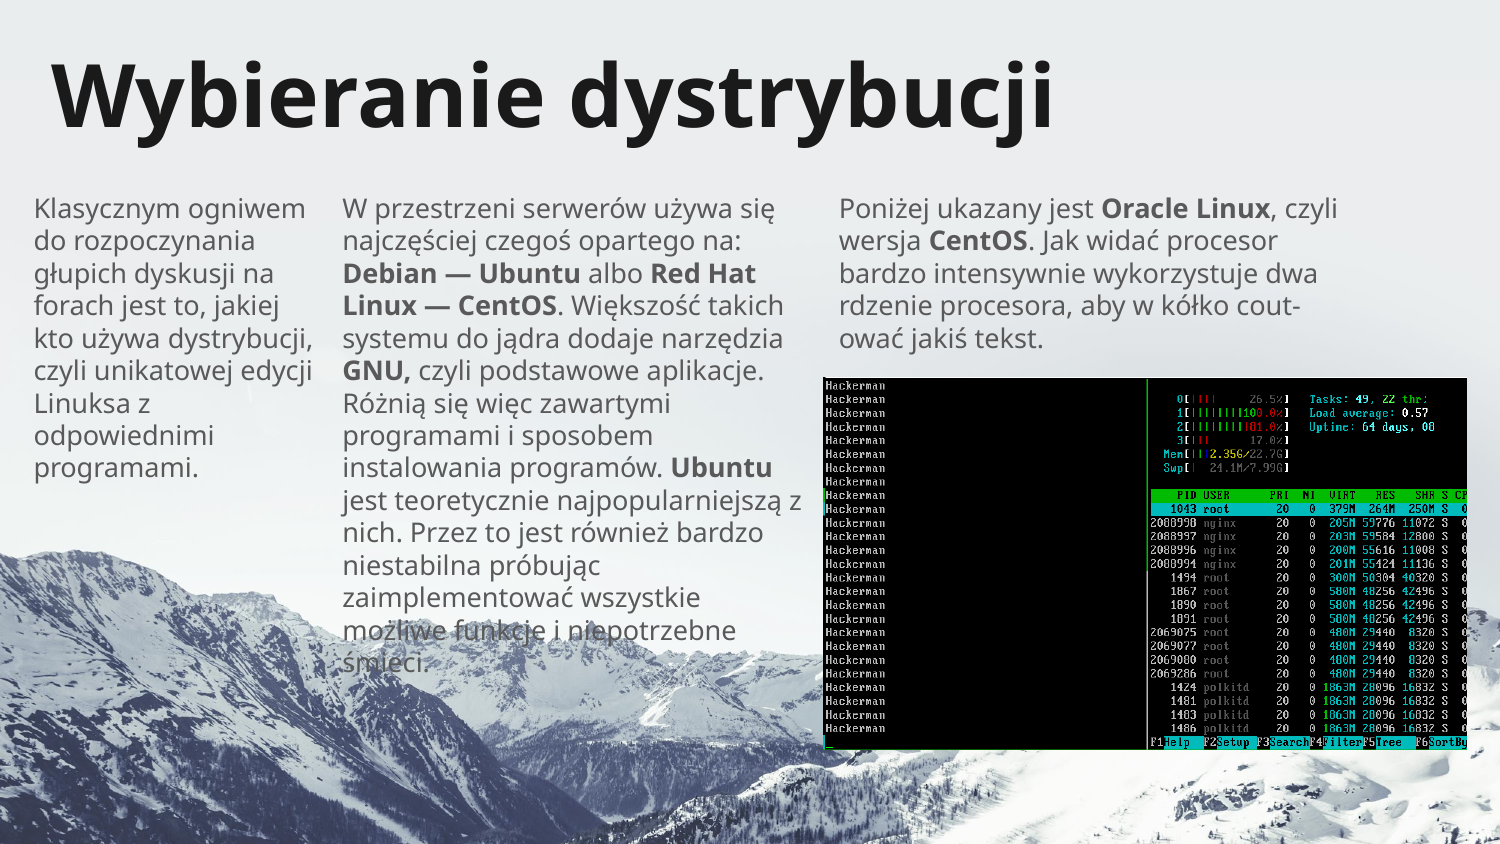

# Wybieranie dystrybucji
Klasycznym ogniwem do rozpoczynania głupich dyskusji na forach jest to, jakiej kto używa dystrybucji, czyli unikatowej edycji Linuksa z odpowiednimi programami.
W przestrzeni serwerów używa się najczęściej czegoś opartego na: Debian — Ubuntu albo Red Hat Linux — CentOS. Większość takich systemu do jądra dodaje narzędzia GNU, czyli podstawowe aplikacje. Różnią się więc zawartymi programami i sposobem instalowania programów. Ubuntu jest teoretycznie najpopularniejszą z nich. Przez to jest również bardzo niestabilna próbując zaimplementować wszystkie możliwe funkcje i niepotrzebne śmieci.
Poniżej ukazany jest Oracle Linux, czyli wersja CentOS. Jak widać procesor bardzo intensywnie wykorzystuje dwa rdzenie procesora, aby w kółko cout-ować jakiś tekst.